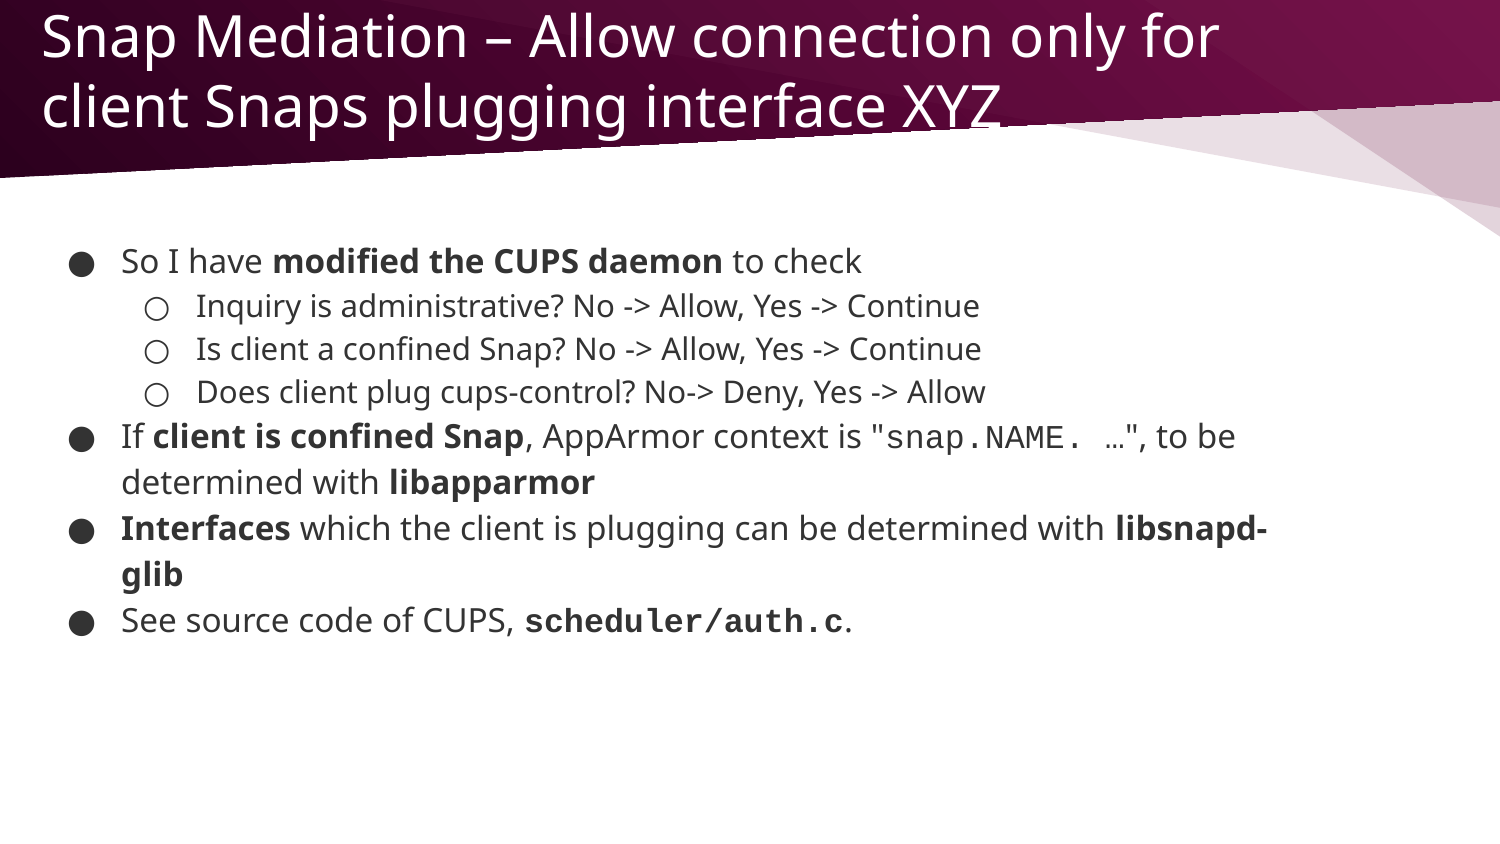

# Snap Mediation – Allow connection only for client Snaps plugging interface XYZ
So I have modified the CUPS daemon to check
Inquiry is administrative? No -> Allow, Yes -> Continue
Is client a confined Snap? No -> Allow, Yes -> Continue
Does client plug cups-control? No-> Deny, Yes -> Allow
If client is confined Snap, AppArmor context is "snap.NAME. …", to be determined with libapparmor
Interfaces which the client is plugging can be determined with libsnapd-glib
See source code of CUPS, scheduler/auth.c.